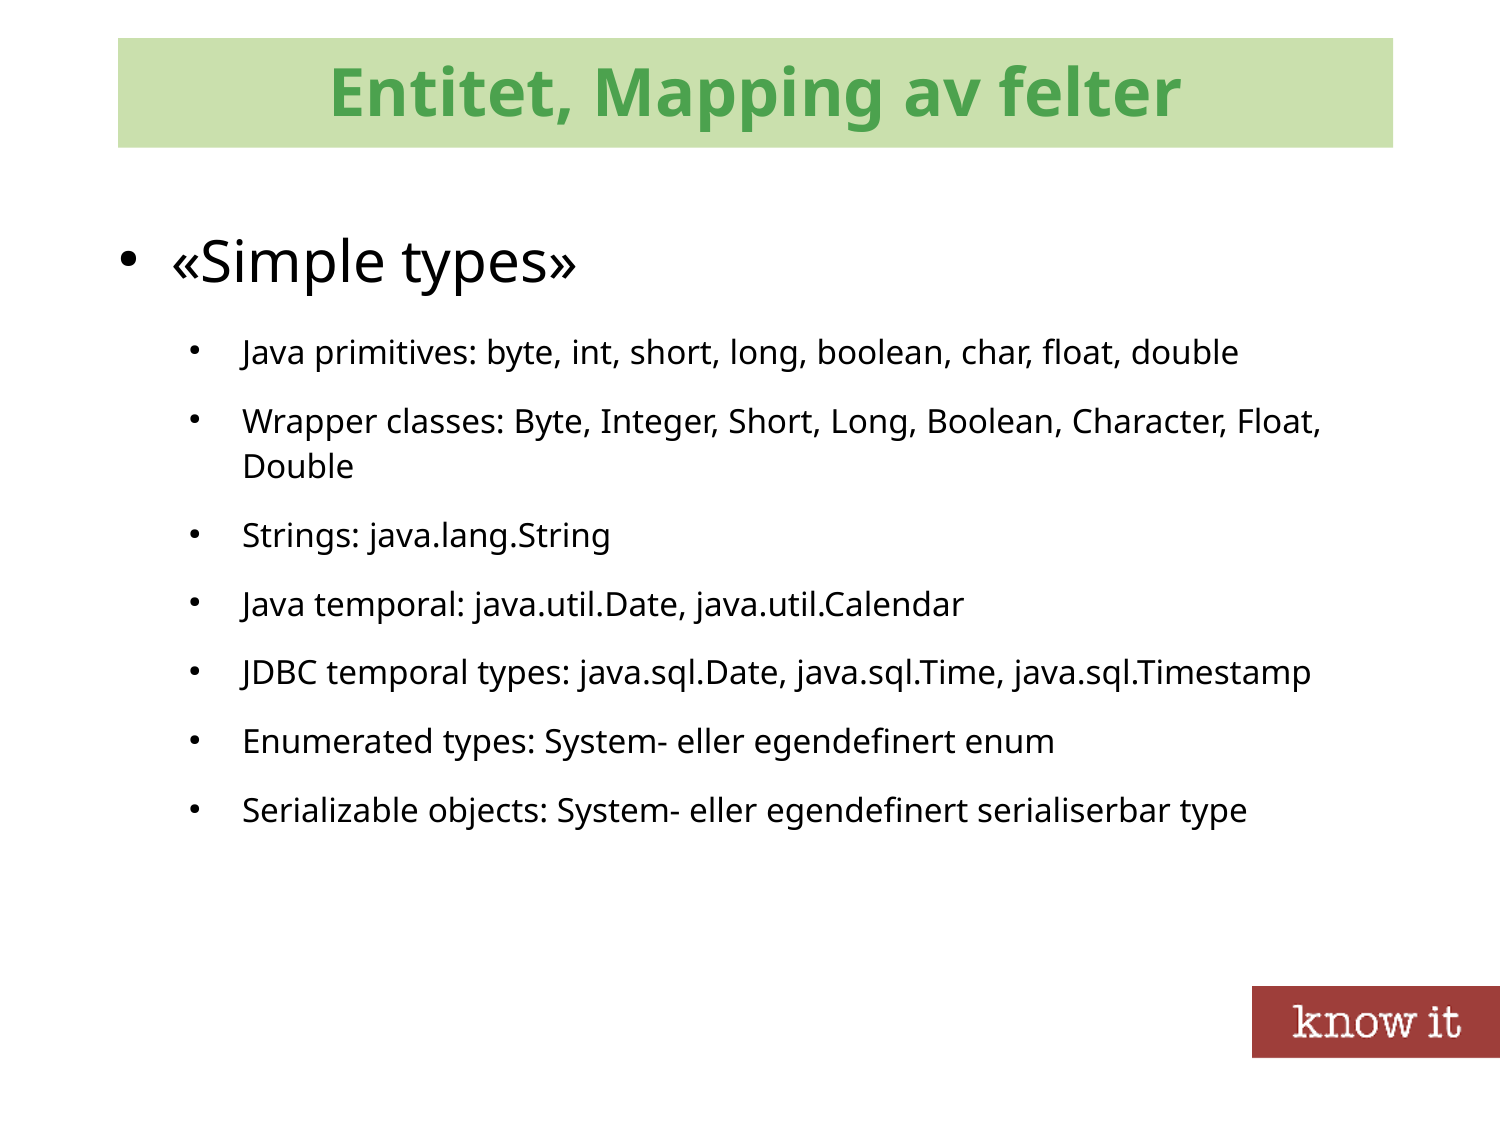

Entitet, Mapping av felter
# «Simple types»
Java primitives: byte, int, short, long, boolean, char, float, double
Wrapper classes: Byte, Integer, Short, Long, Boolean, Character, Float, Double
Strings: java.lang.String
Java temporal: java.util.Date, java.util.Calendar
JDBC temporal types: java.sql.Date, java.sql.Time, java.sql.Timestamp
Enumerated types: System- eller egendefinert enum
Serializable objects: System- eller egendefinert serialiserbar type